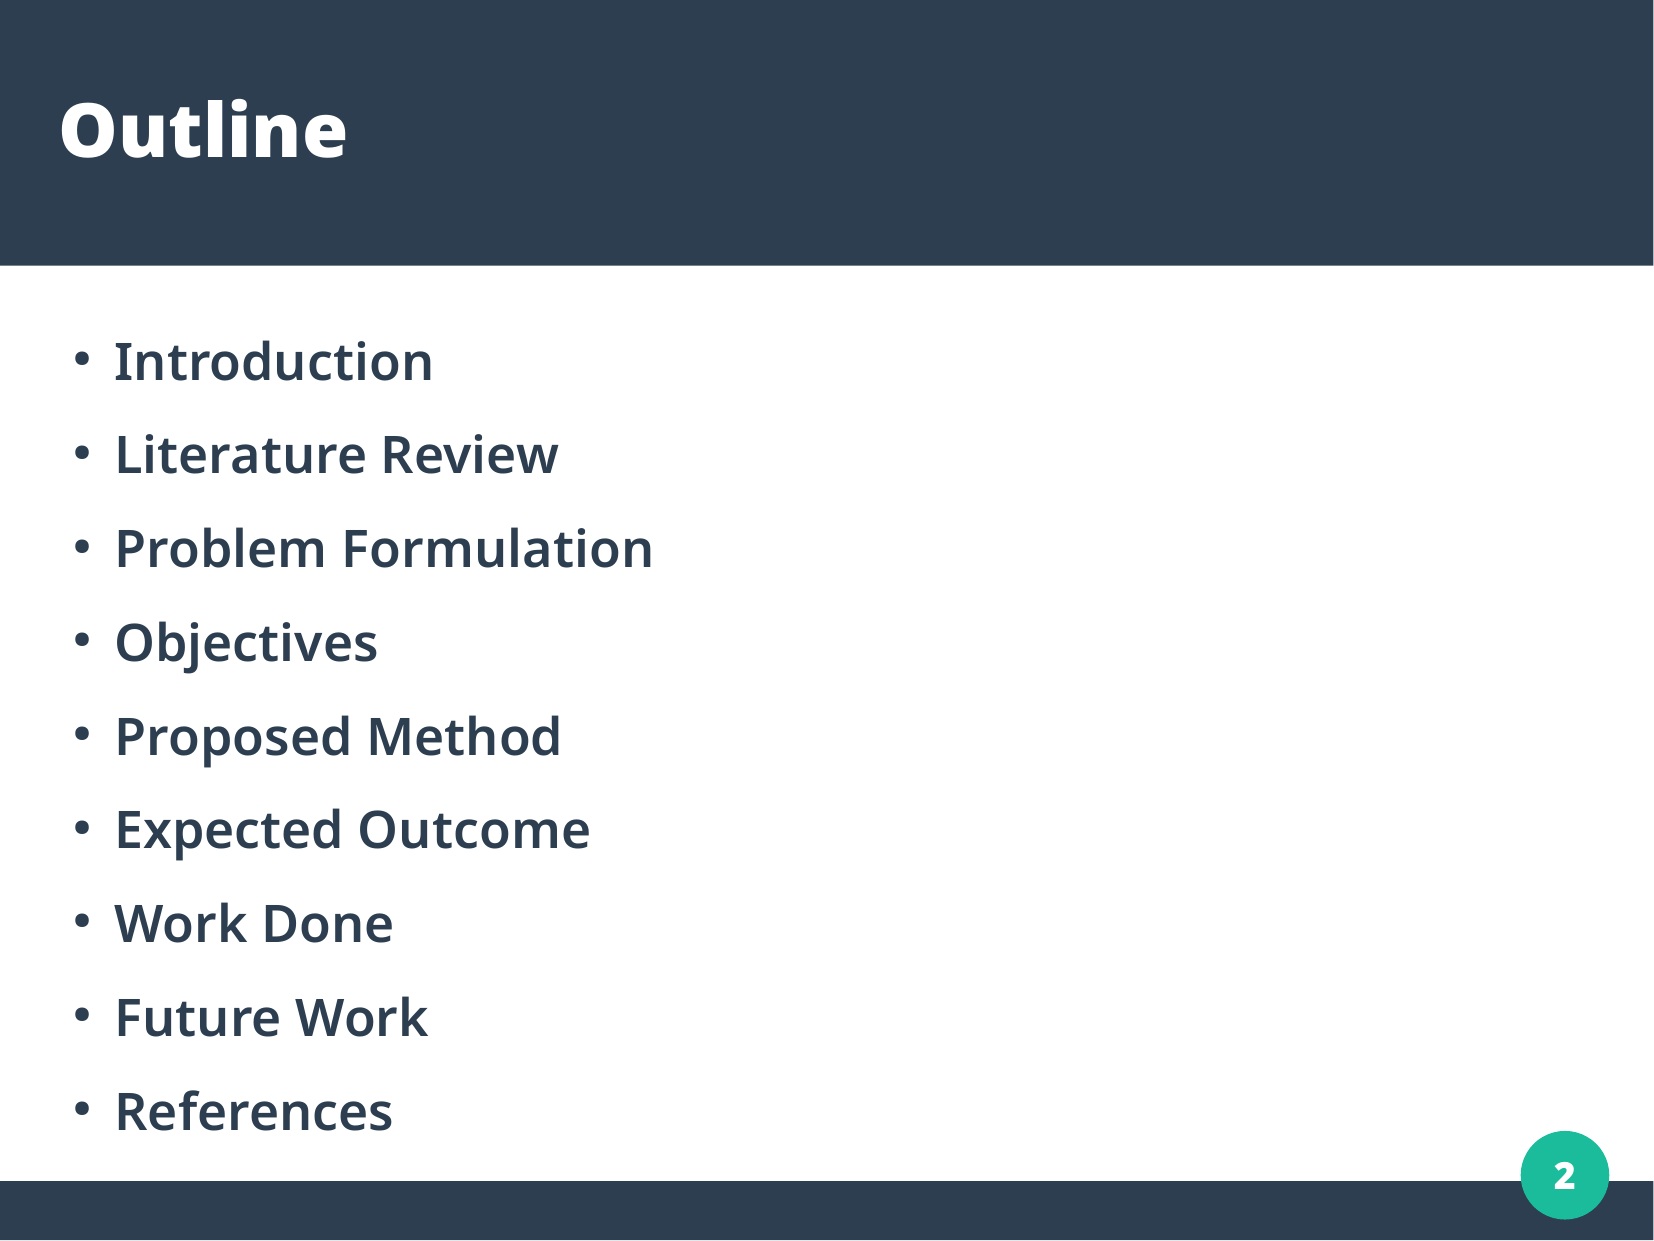

# Outline
Introduction
Literature Review
Problem Formulation
Objectives
Proposed Method
Expected Outcome
Work Done
Future Work
References
2